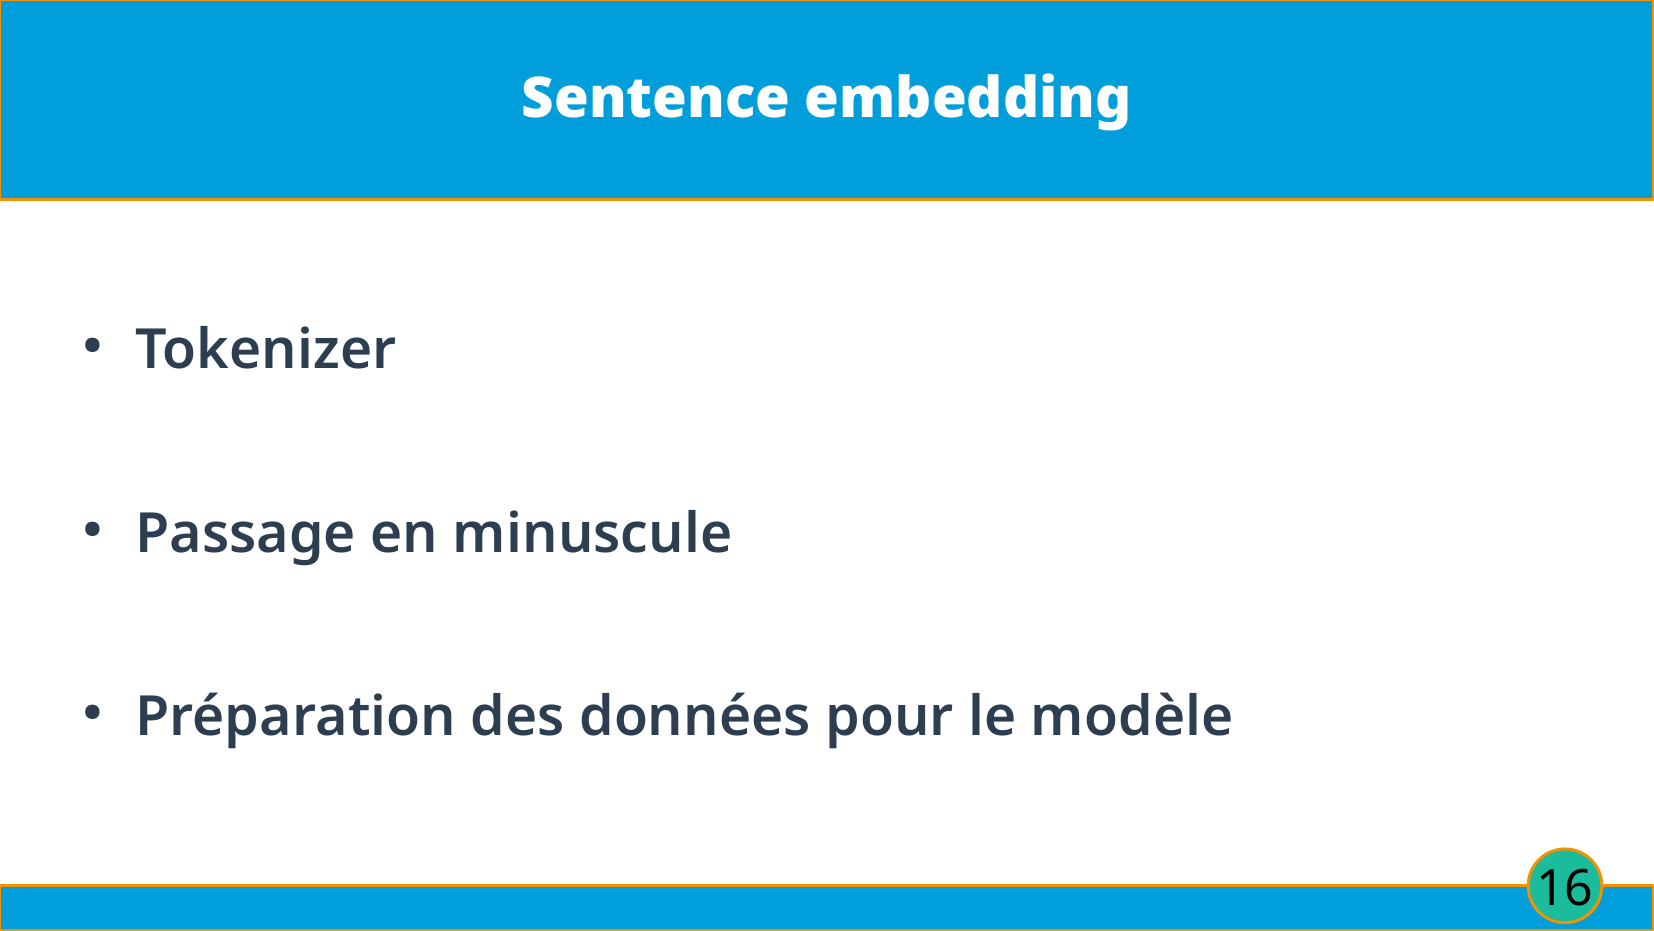

# Sentence embedding
Tokenizer
Passage en minuscule
Préparation des données pour le modèle